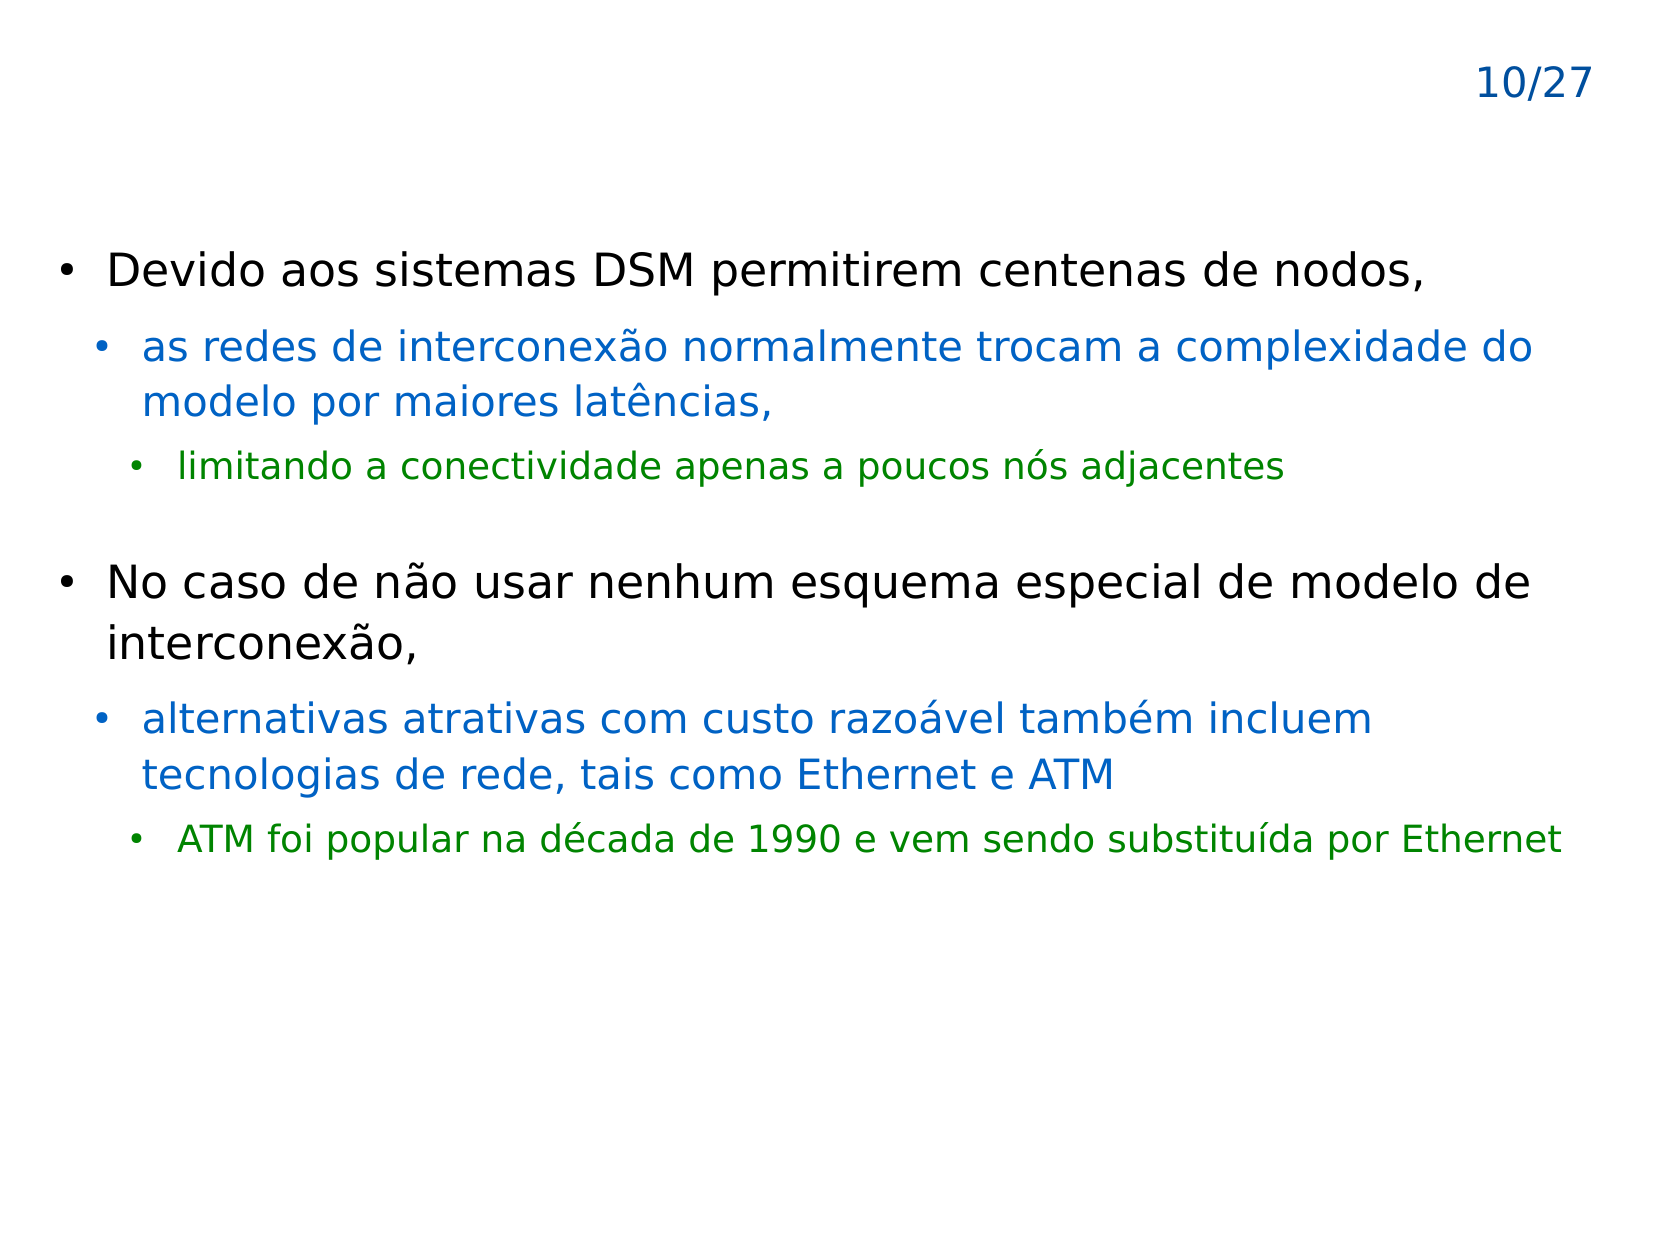

#
10
Devido aos sistemas DSM permitirem centenas de nodos,
as redes de interconexão normalmente trocam a complexidade do modelo por maiores latências,
limitando a conectividade apenas a poucos nós adjacentes
No caso de não usar nenhum esquema especial de modelo de interconexão,
alternativas atrativas com custo razoável também incluem tecnologias de rede, tais como Ethernet e ATM
ATM foi popular na década de 1990 e vem sendo substituída por Ethernet